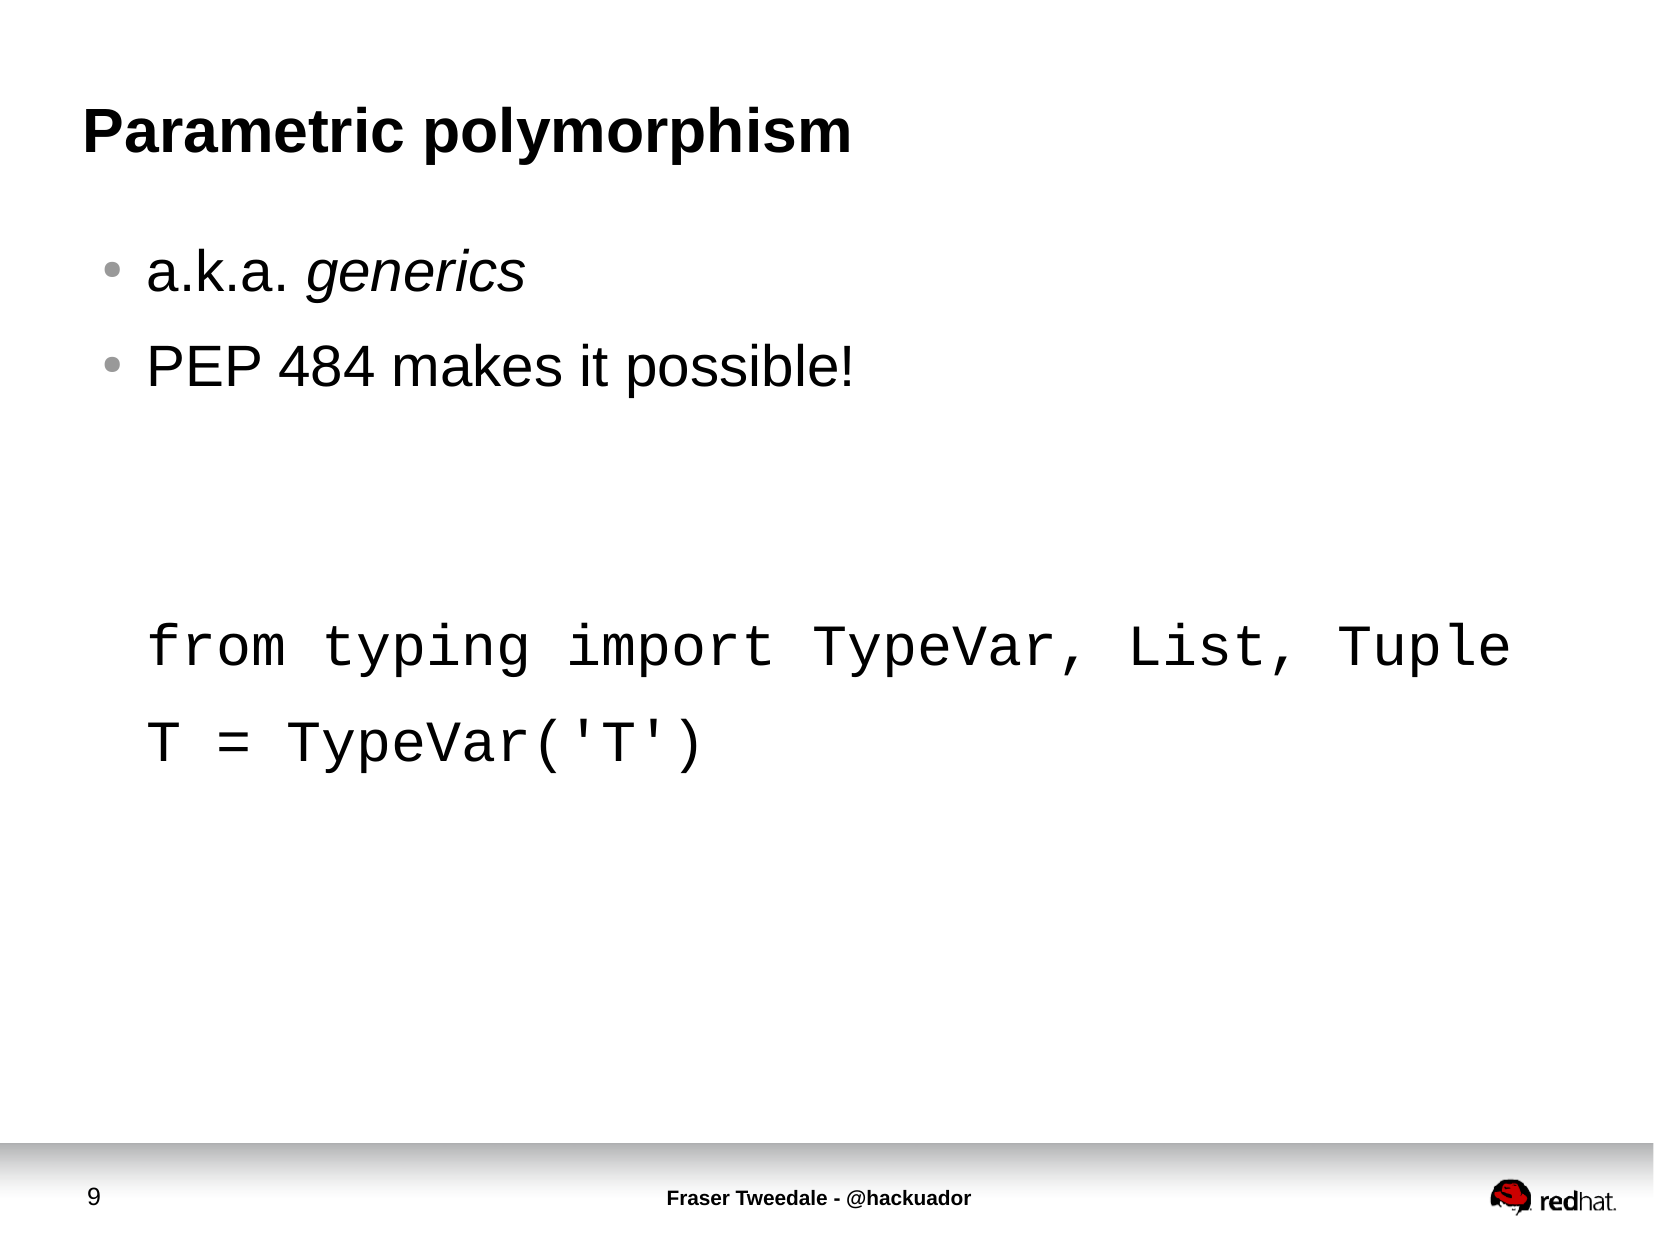

# Parametric polymorphism
a.k.a. generics
PEP 484 makes it possible!
from typing import TypeVar, List, Tuple
T = TypeVar('T')